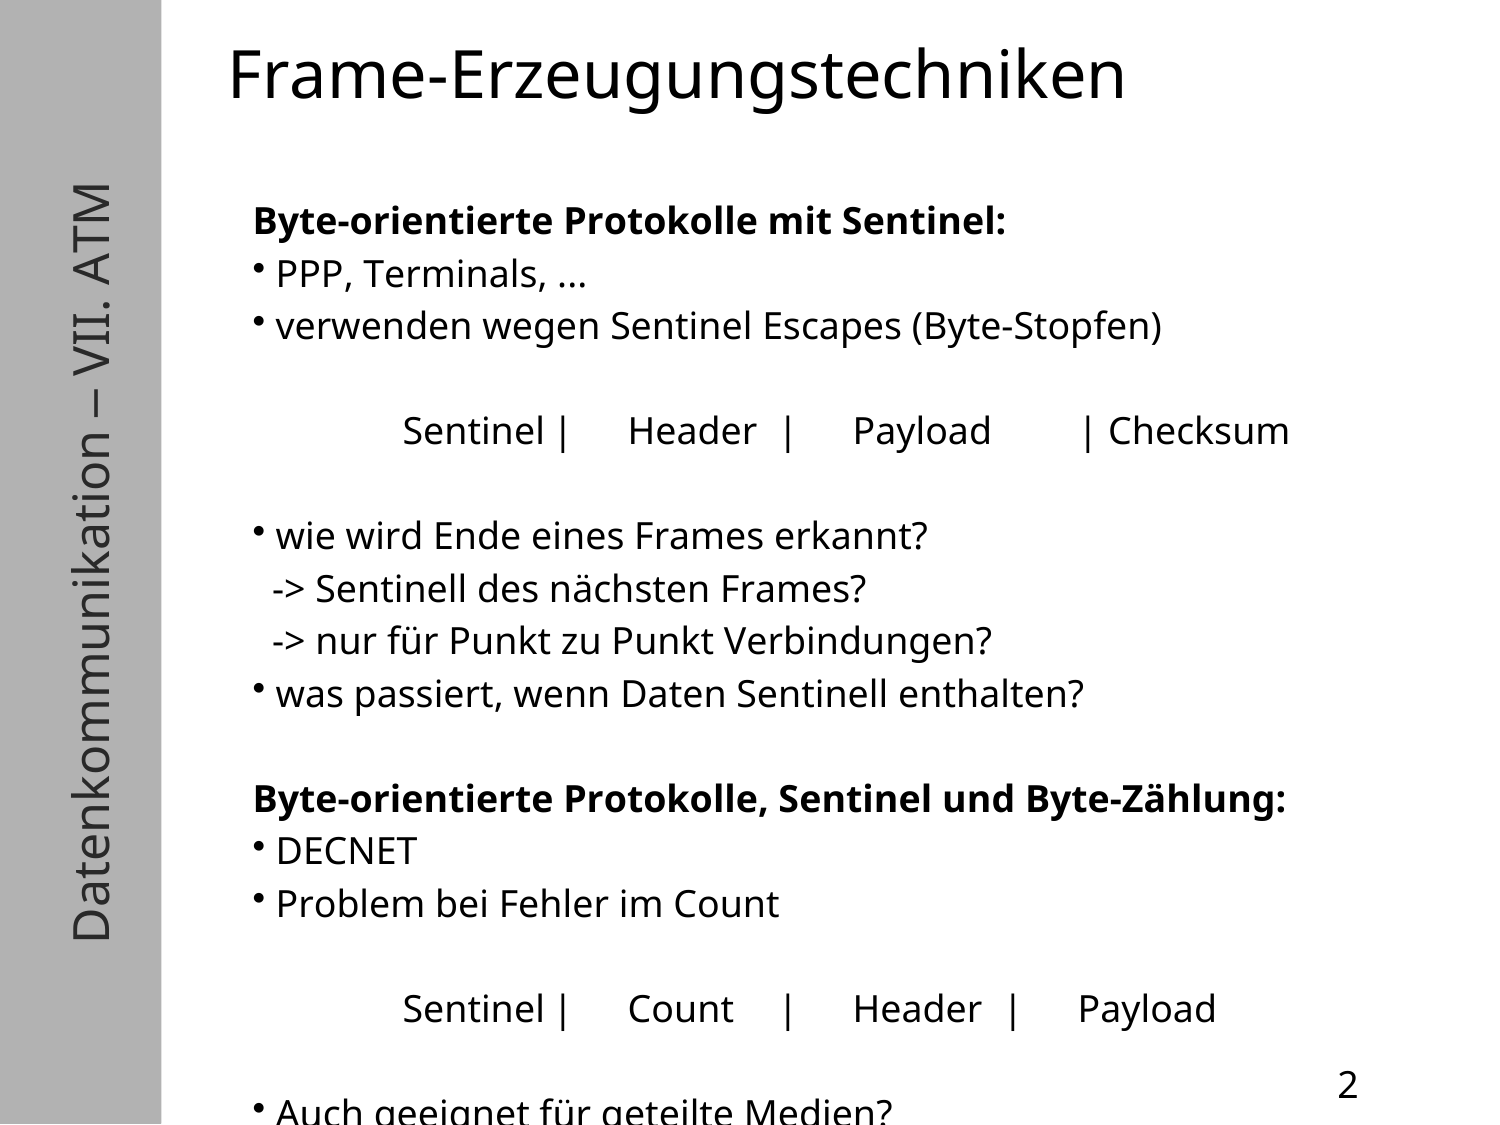

Frame-Erzeugungstechniken
Byte-orientierte Protokolle mit Sentinel:
 PPP, Terminals, ...
 verwenden wegen Sentinel Escapes (Byte-Stopfen)
		Sentinel	|	Header	|	Payload		| Checksum
 wie wird Ende eines Frames erkannt?
 -> Sentinell des nächsten Frames?
 -> nur für Punkt zu Punkt Verbindungen?
 was passiert, wenn Daten Sentinell enthalten?
Byte-orientierte Protokolle, Sentinel und Byte-Zählung:
 DECNET
 Problem bei Fehler im Count
		Sentinel	|	Count	|	Header	|	Payload
 Auch geeignet für geteilte Medien?
Datenkommunikation – VII. ATM